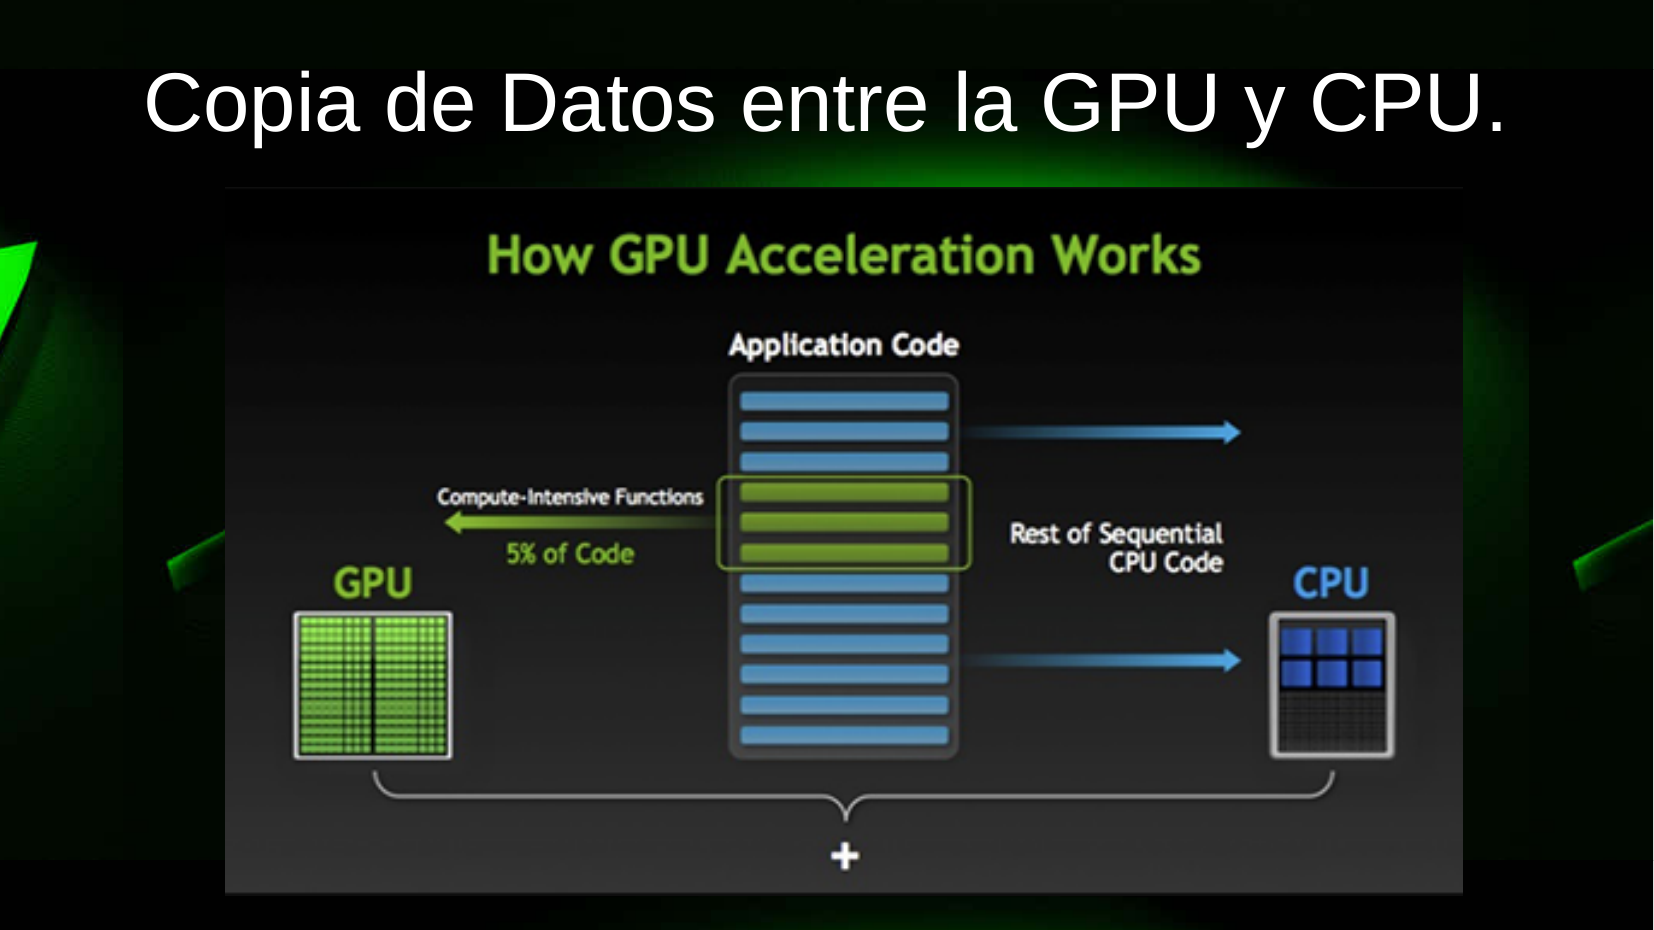

# Copia de Datos entre la GPU y CPU.